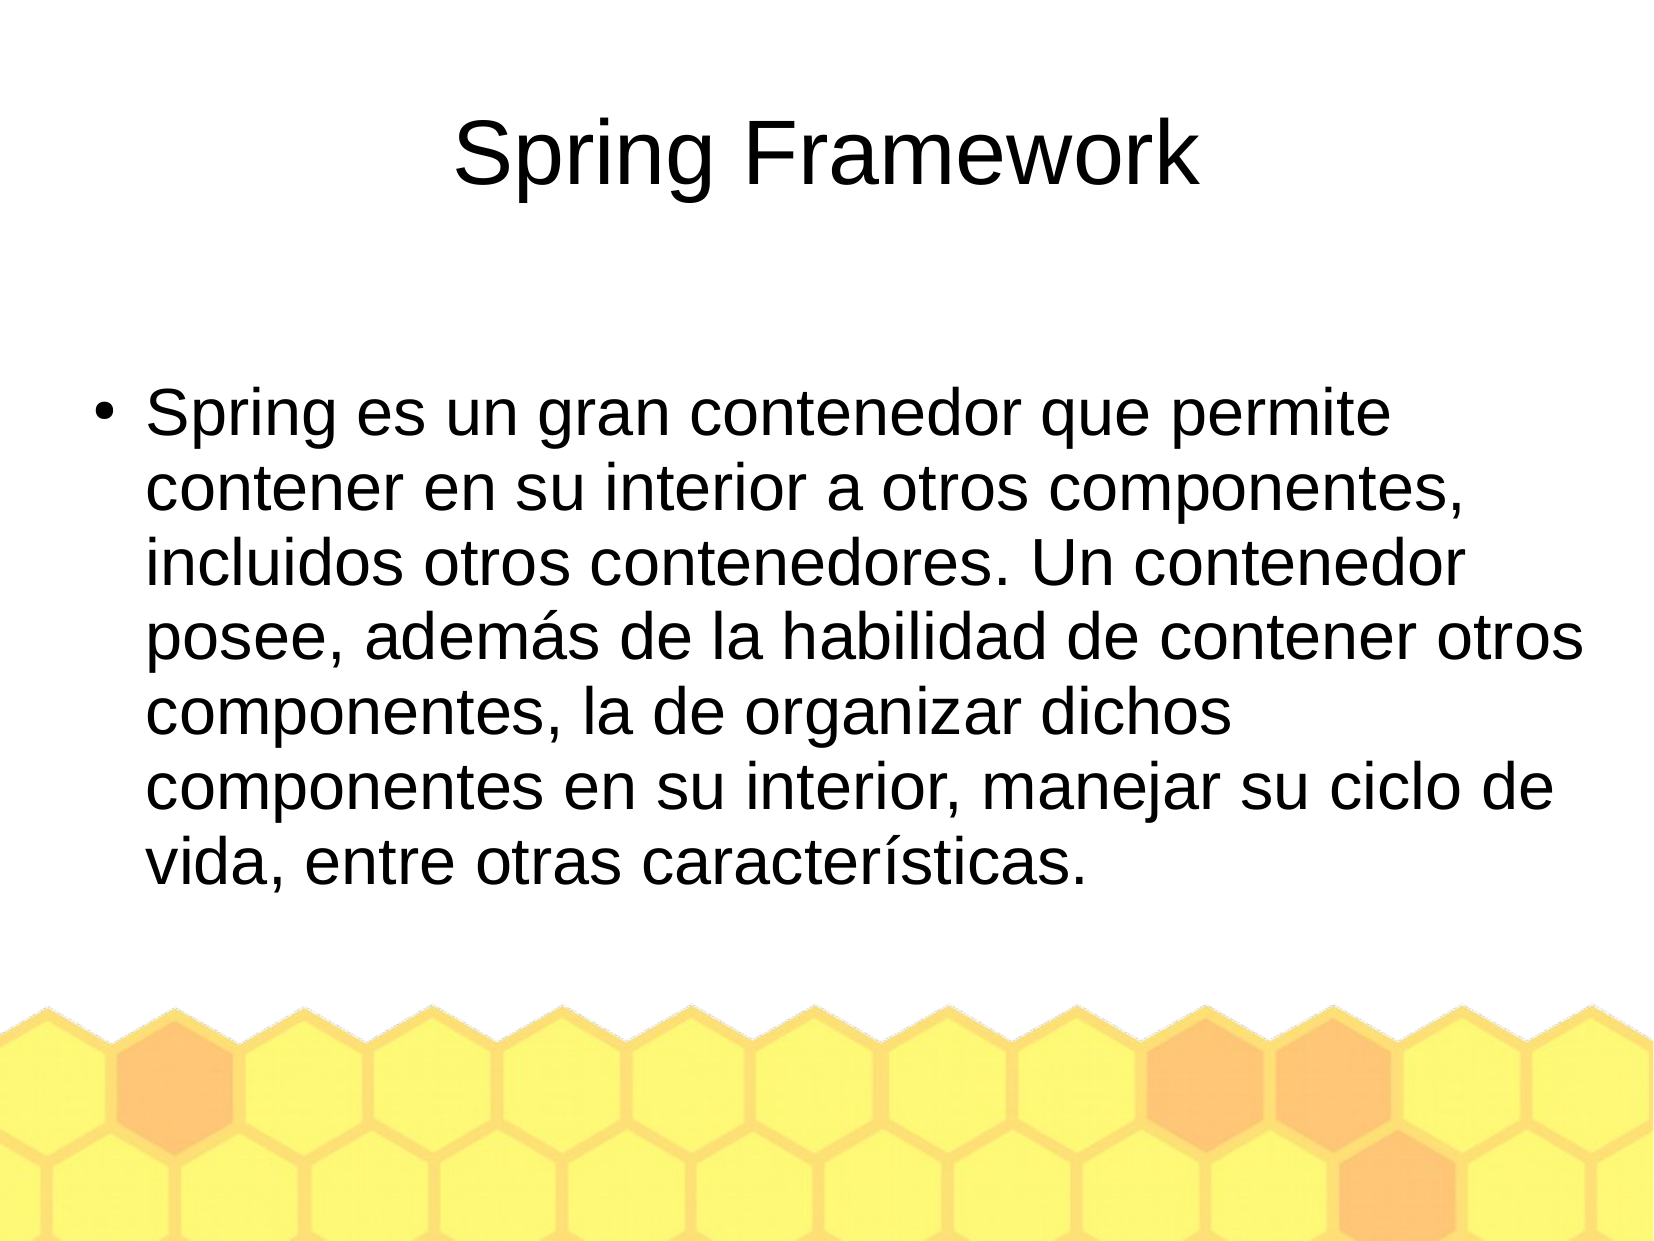

# Spring Framework
Spring es un gran contenedor que permite contener en su interior a otros componentes, incluidos otros contenedores. Un contenedor posee, además de la habilidad de contener otros componentes, la de organizar dichos componentes en su interior, manejar su ciclo de vida, entre otras características.